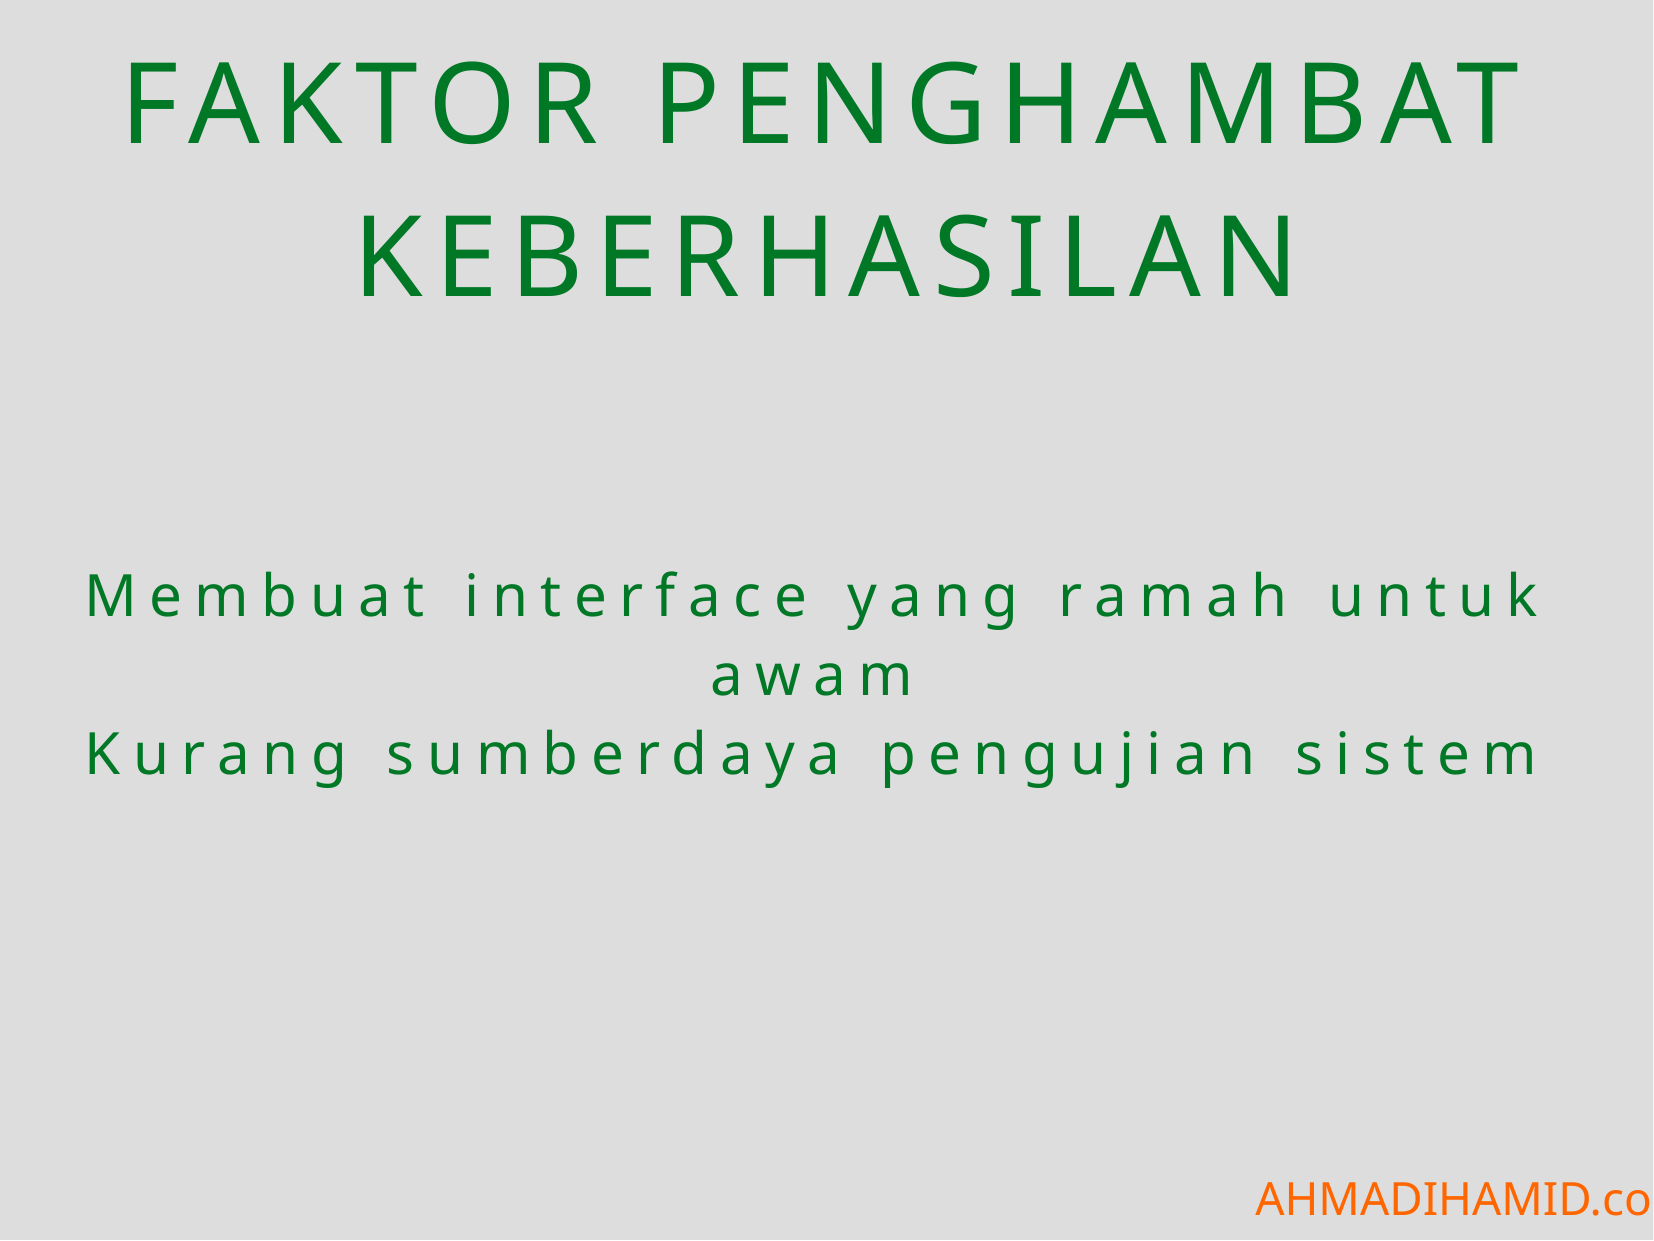

# FAKTOR PENGHAMBAT KEBERHASILAN
Membuat interface yang ramah untuk awam
Kurang sumberdaya pengujian sistem
AHMADIHAMID.com